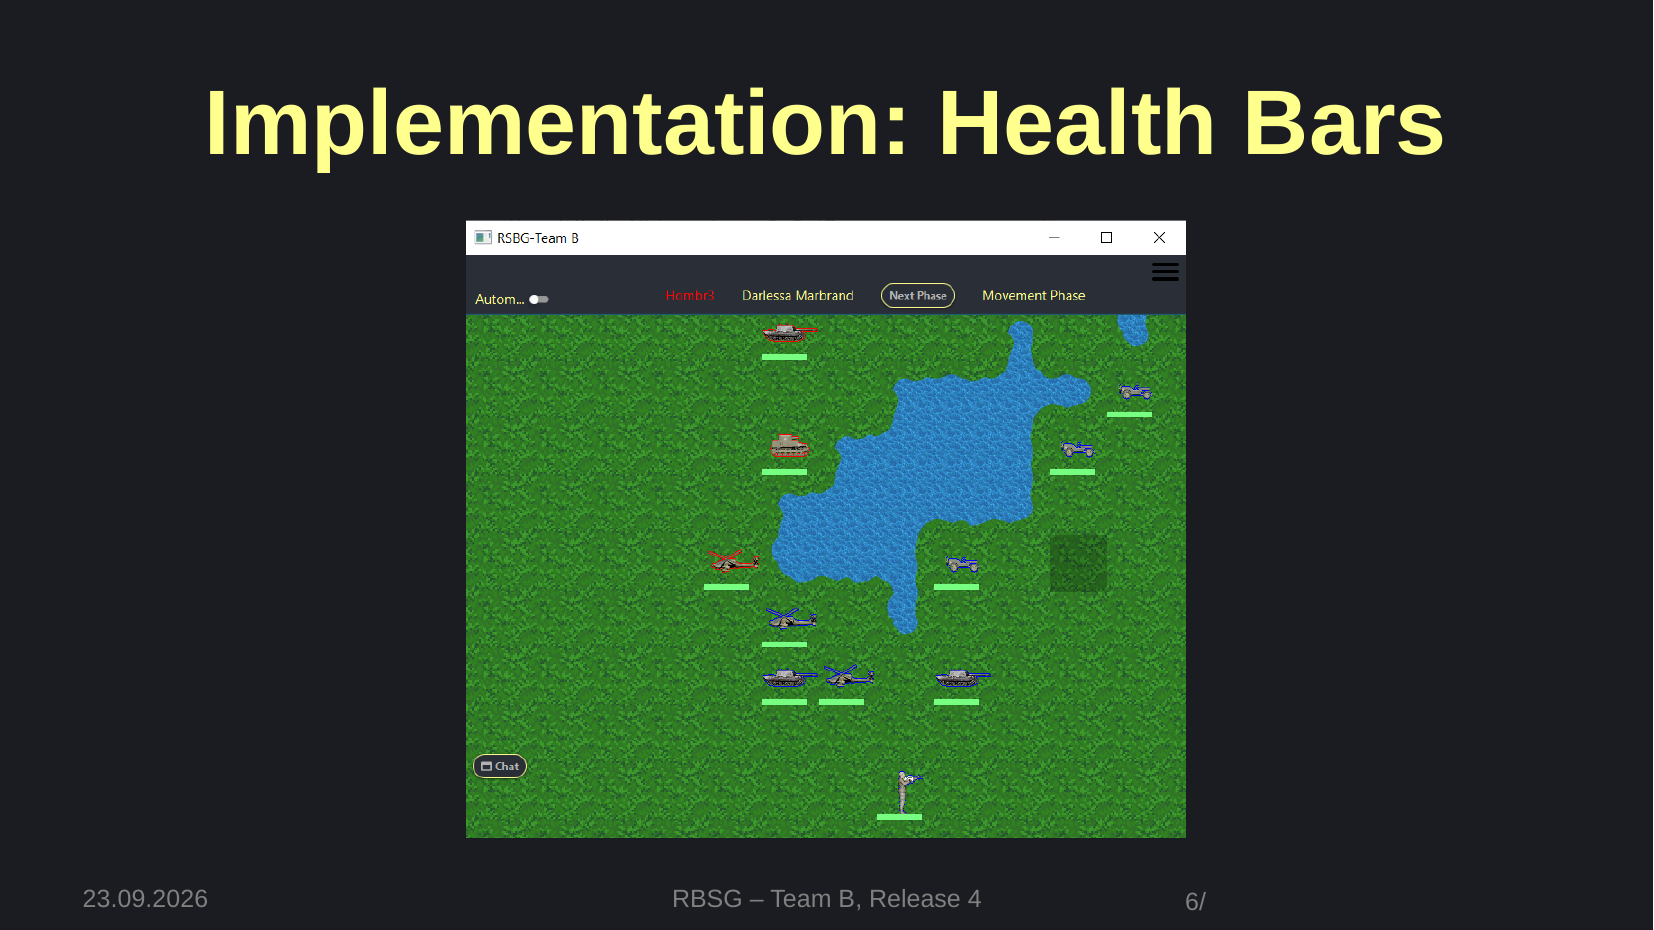

# Implementation: Health Bars
RBSG – Team B, Release 4
1/